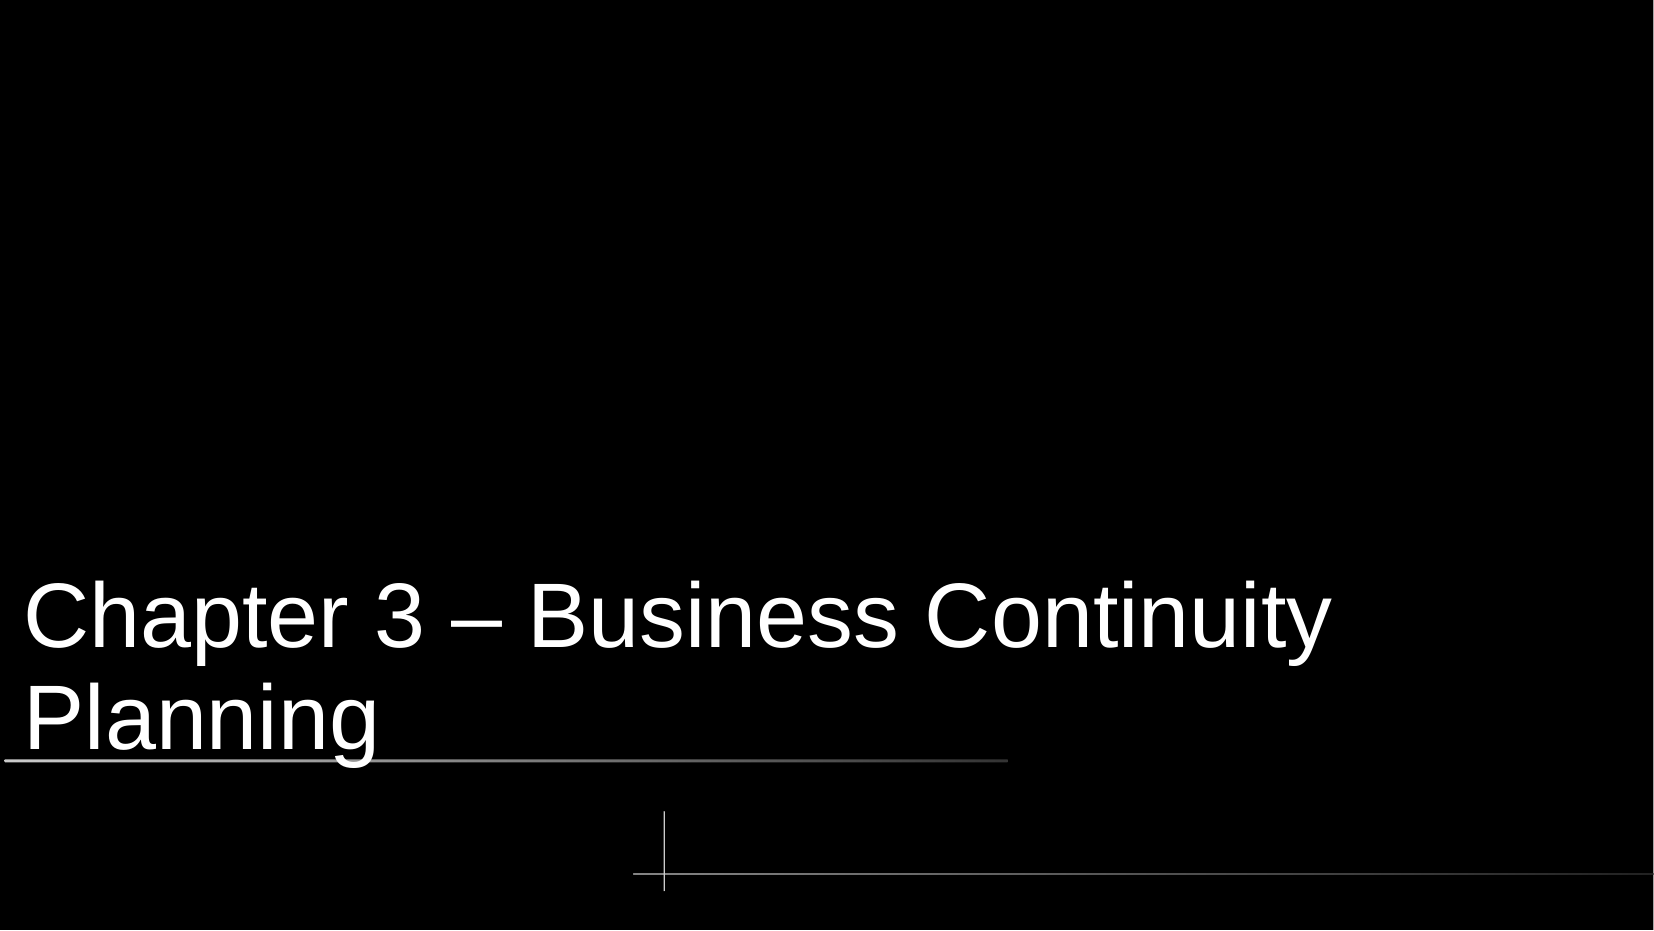

# Chapter 3 – Business Continuity Planning